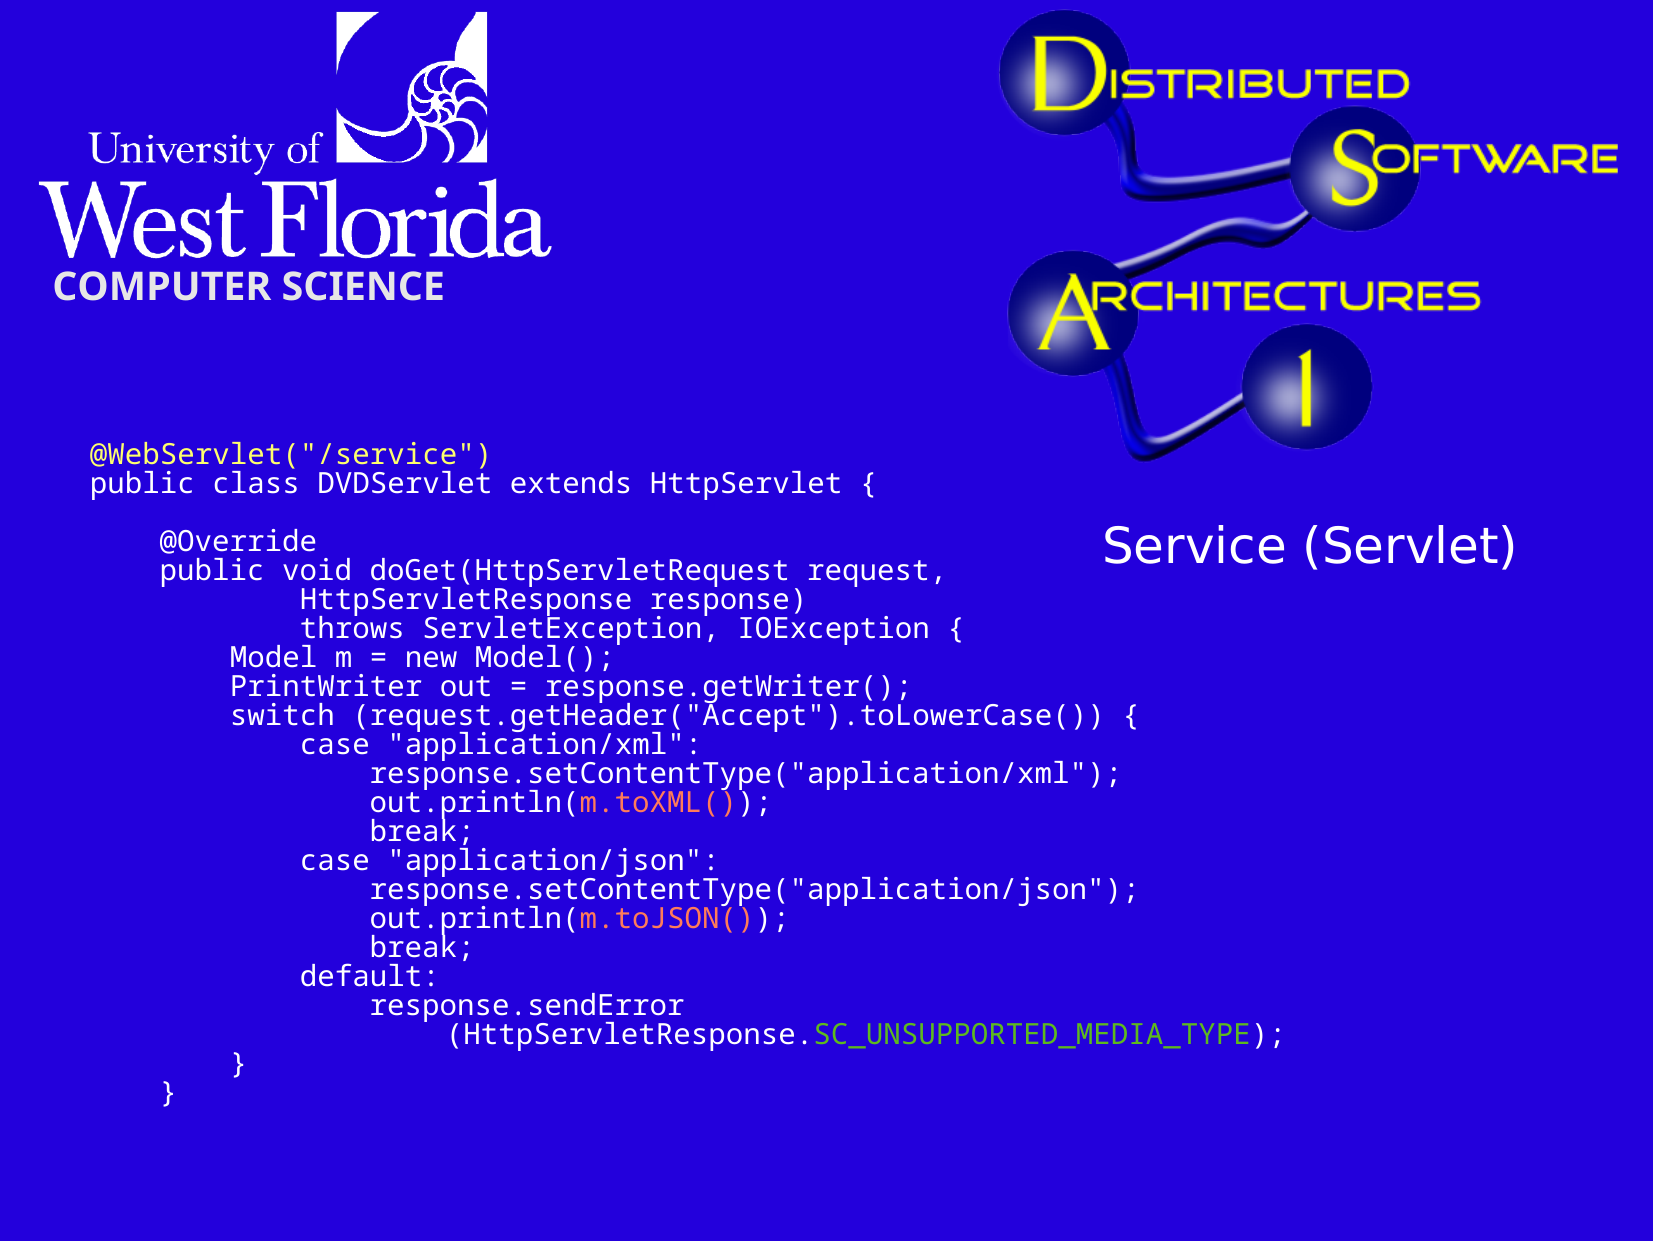

COMPUTER SCIENCE
@WebServlet("/service")
public class DVDServlet extends HttpServlet {
 @Override
 public void doGet(HttpServletRequest request,
 HttpServletResponse response)
 throws ServletException, IOException {
 Model m = new Model();
 PrintWriter out = response.getWriter();
 switch (request.getHeader("Accept").toLowerCase()) {
 case "application/xml":
 response.setContentType("application/xml");
 out.println(m.toXML());
 break;
 case "application/json":
 response.setContentType("application/json");
 out.println(m.toJSON());
 break;
 default:
 response.sendError
			(HttpServletResponse.SC_UNSUPPORTED_MEDIA_TYPE);
 }
 }
Service (Servlet)